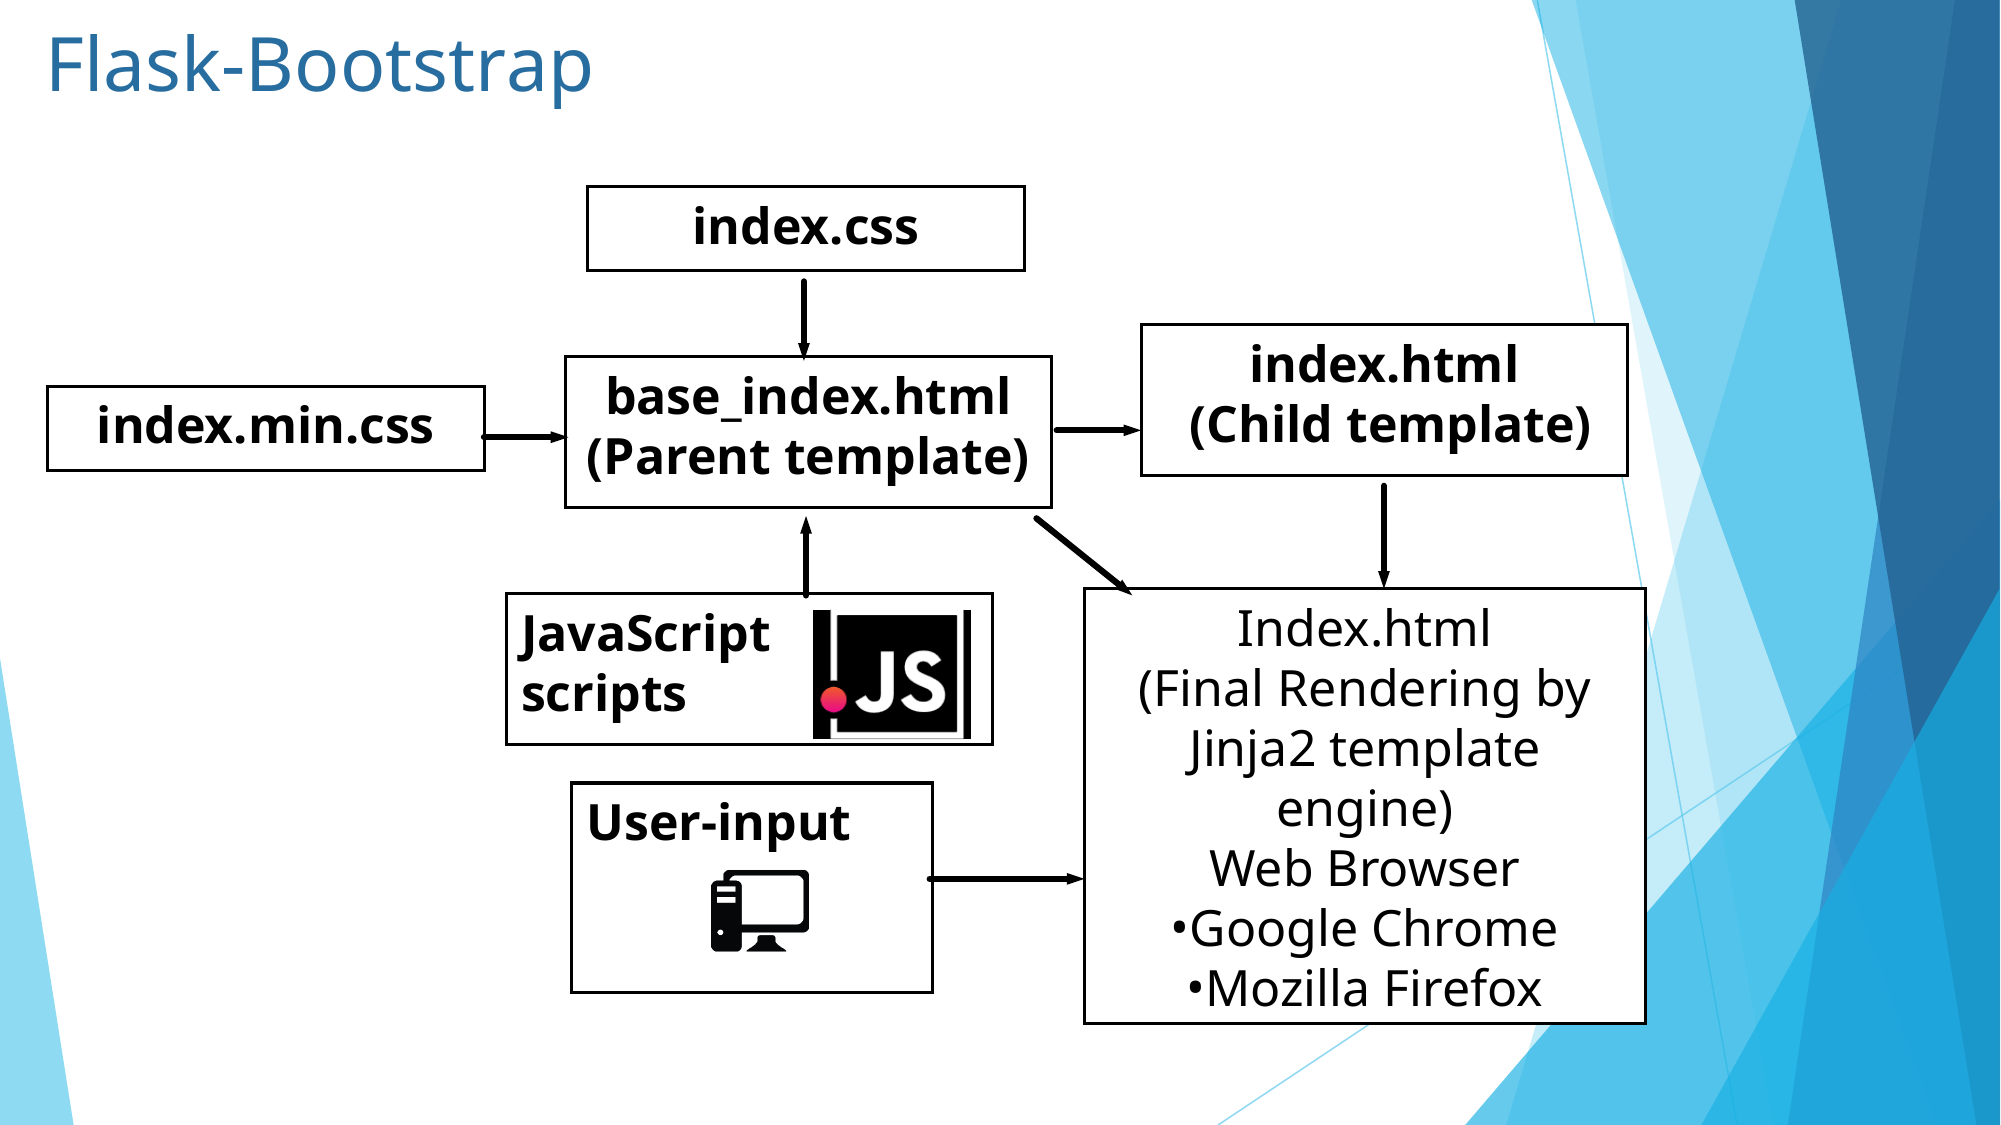

Flask-Bootstrap
index.css
index.html
 (Child template)
base_index.html (Parent template)
index.min.css
Index.html
(Final Rendering by Jinja2 template engine)
Web Browser
Google Chrome
Mozilla Firefox
JavaScript
scripts
User-input